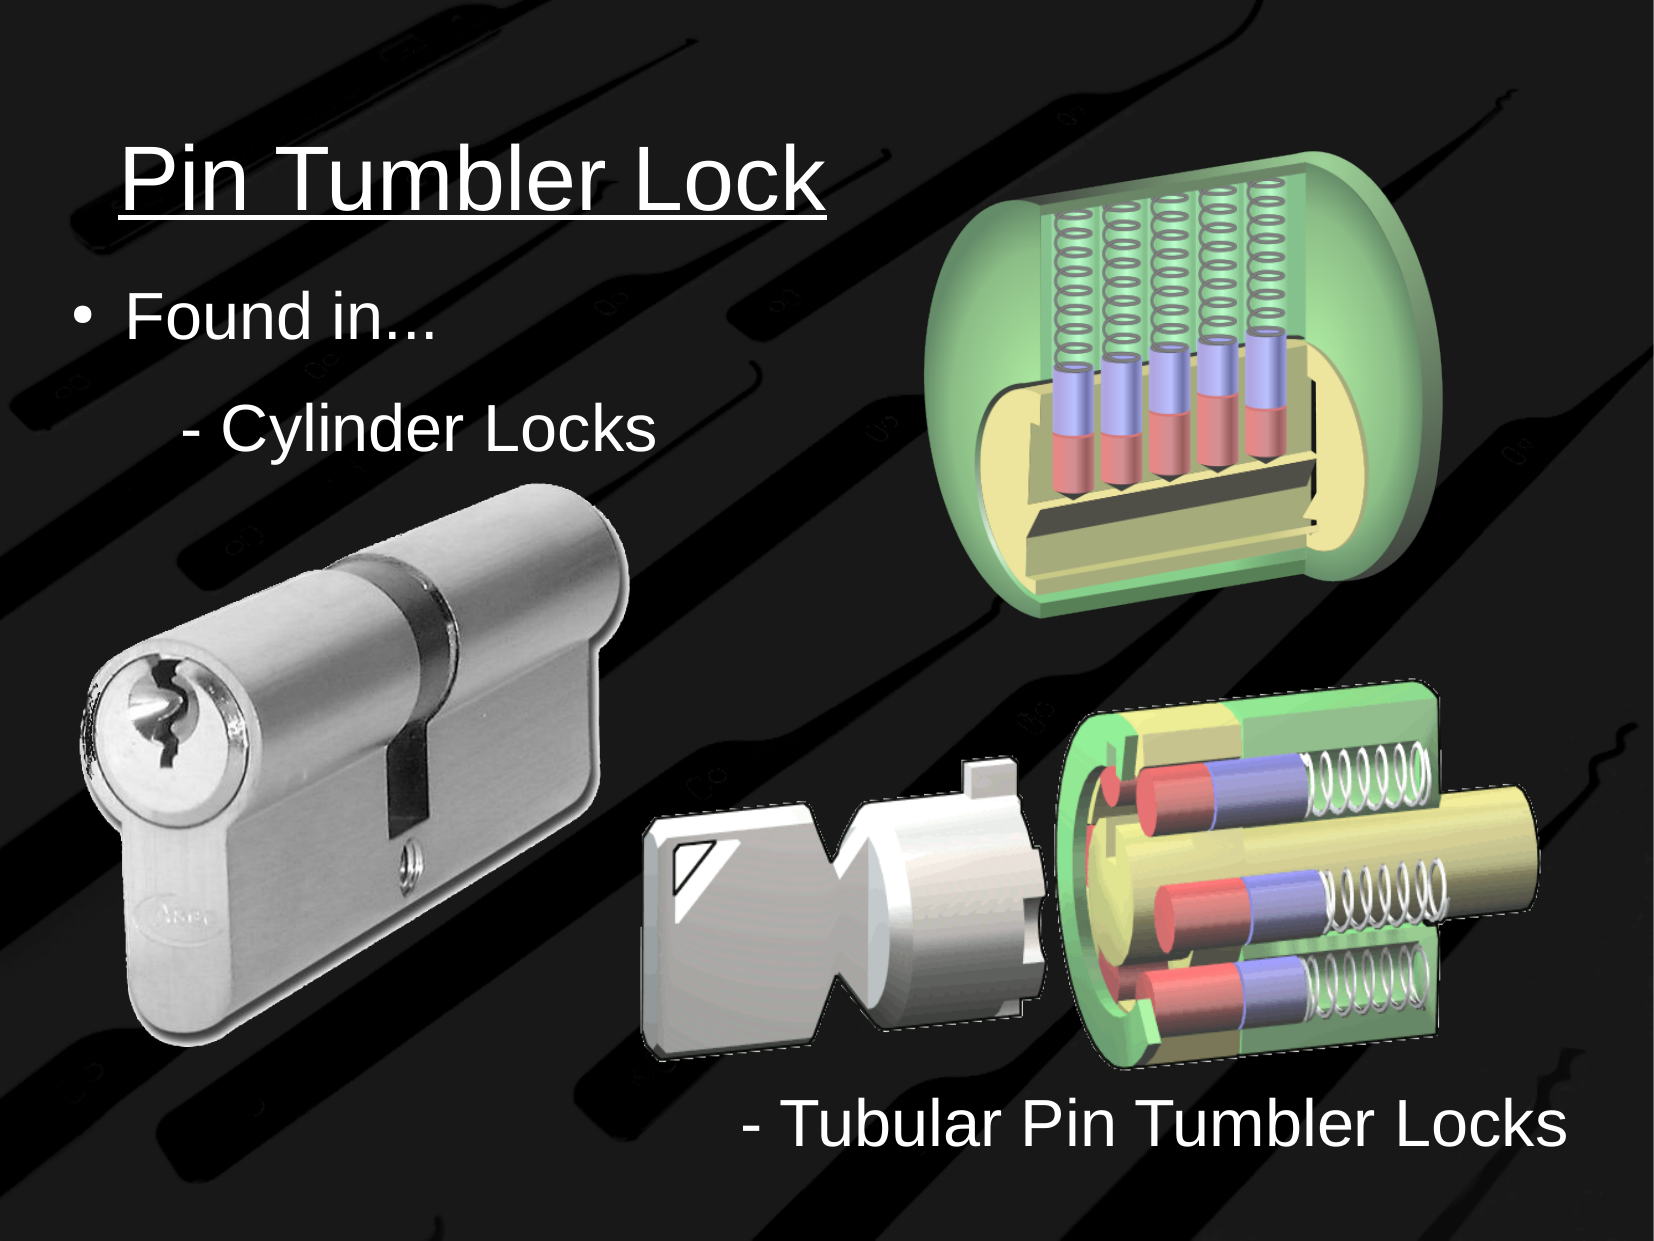

# Pin Tumbler Lock
 Found in...
 - Cylinder Locks
 - Tubular Pin Tumbler Locks